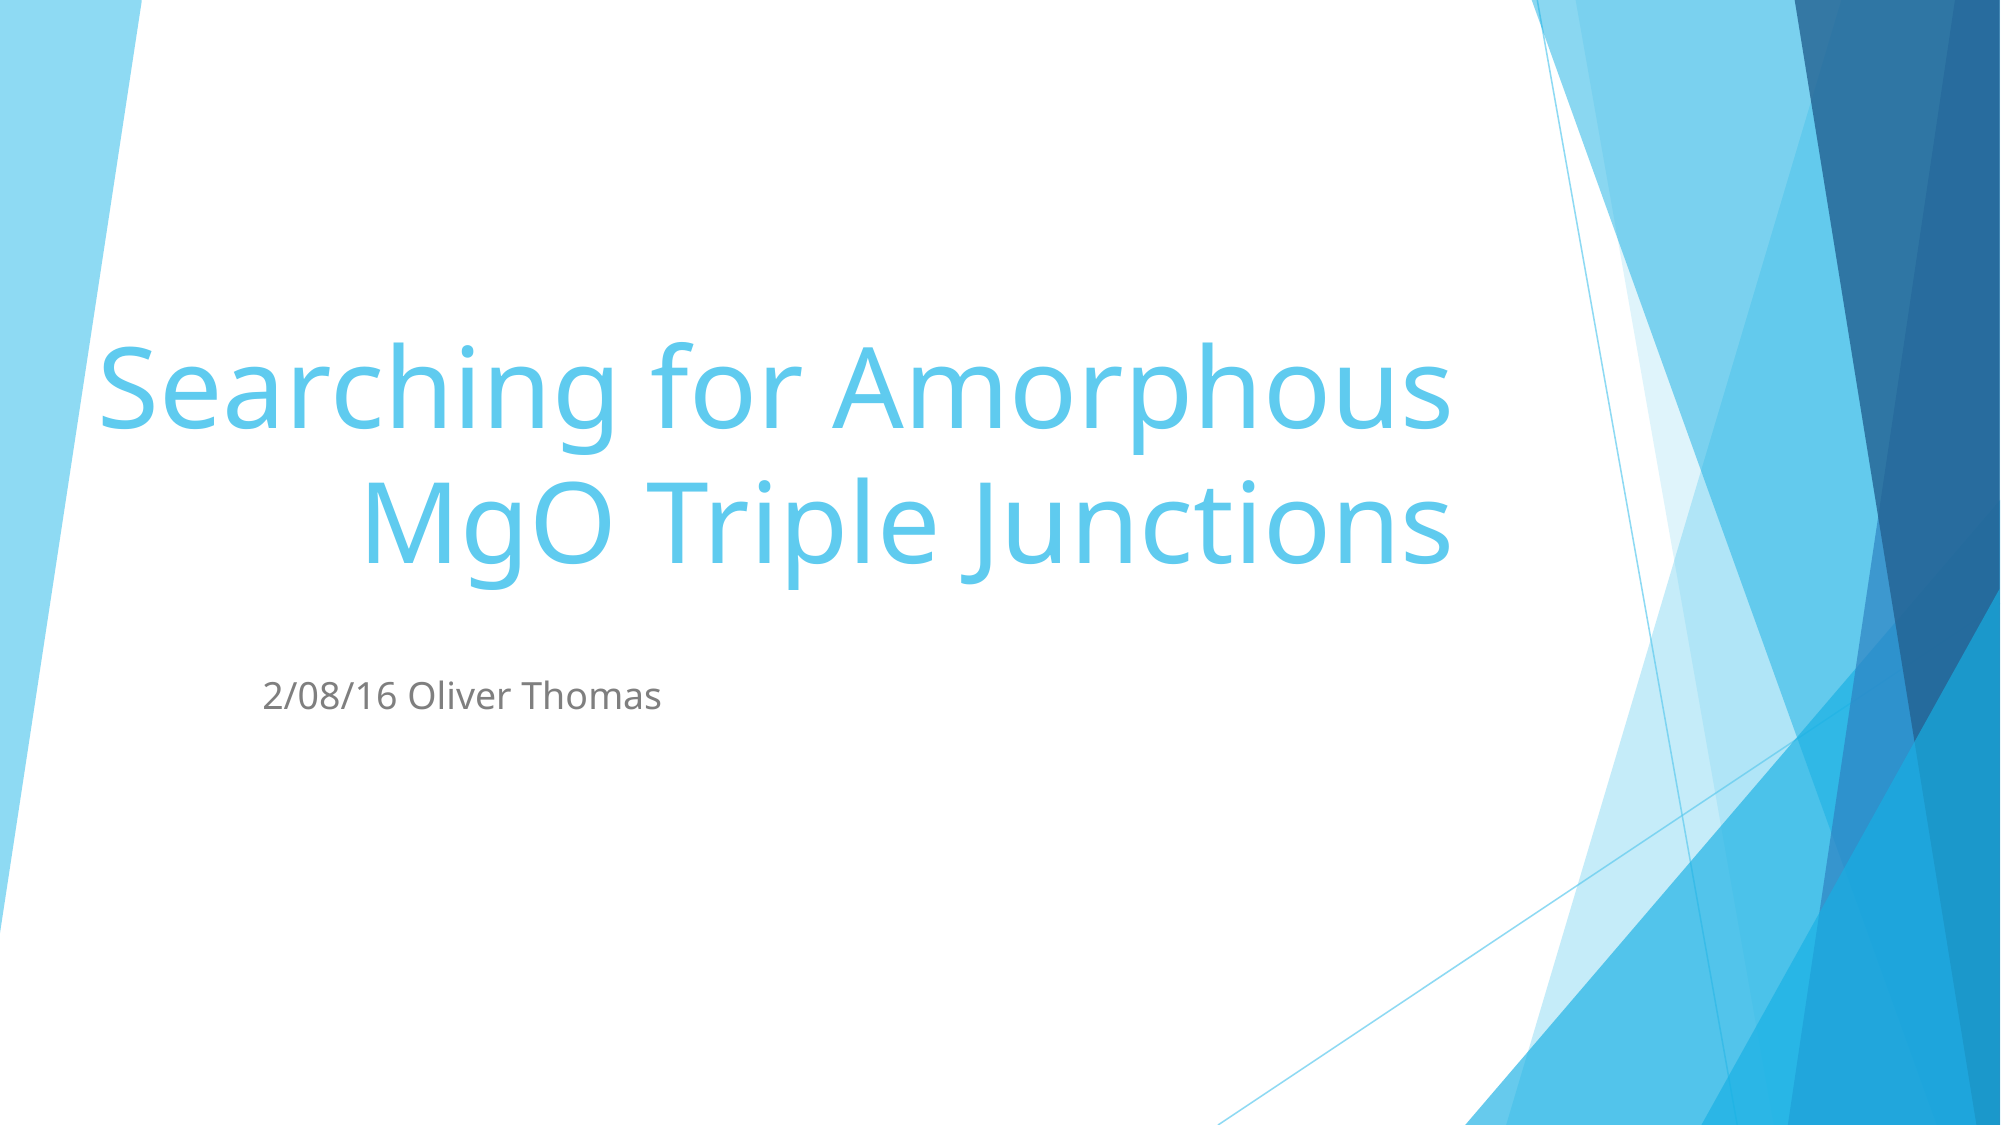

# Searching for Amorphous MgO Triple Junctions
2/08/16 Oliver Thomas